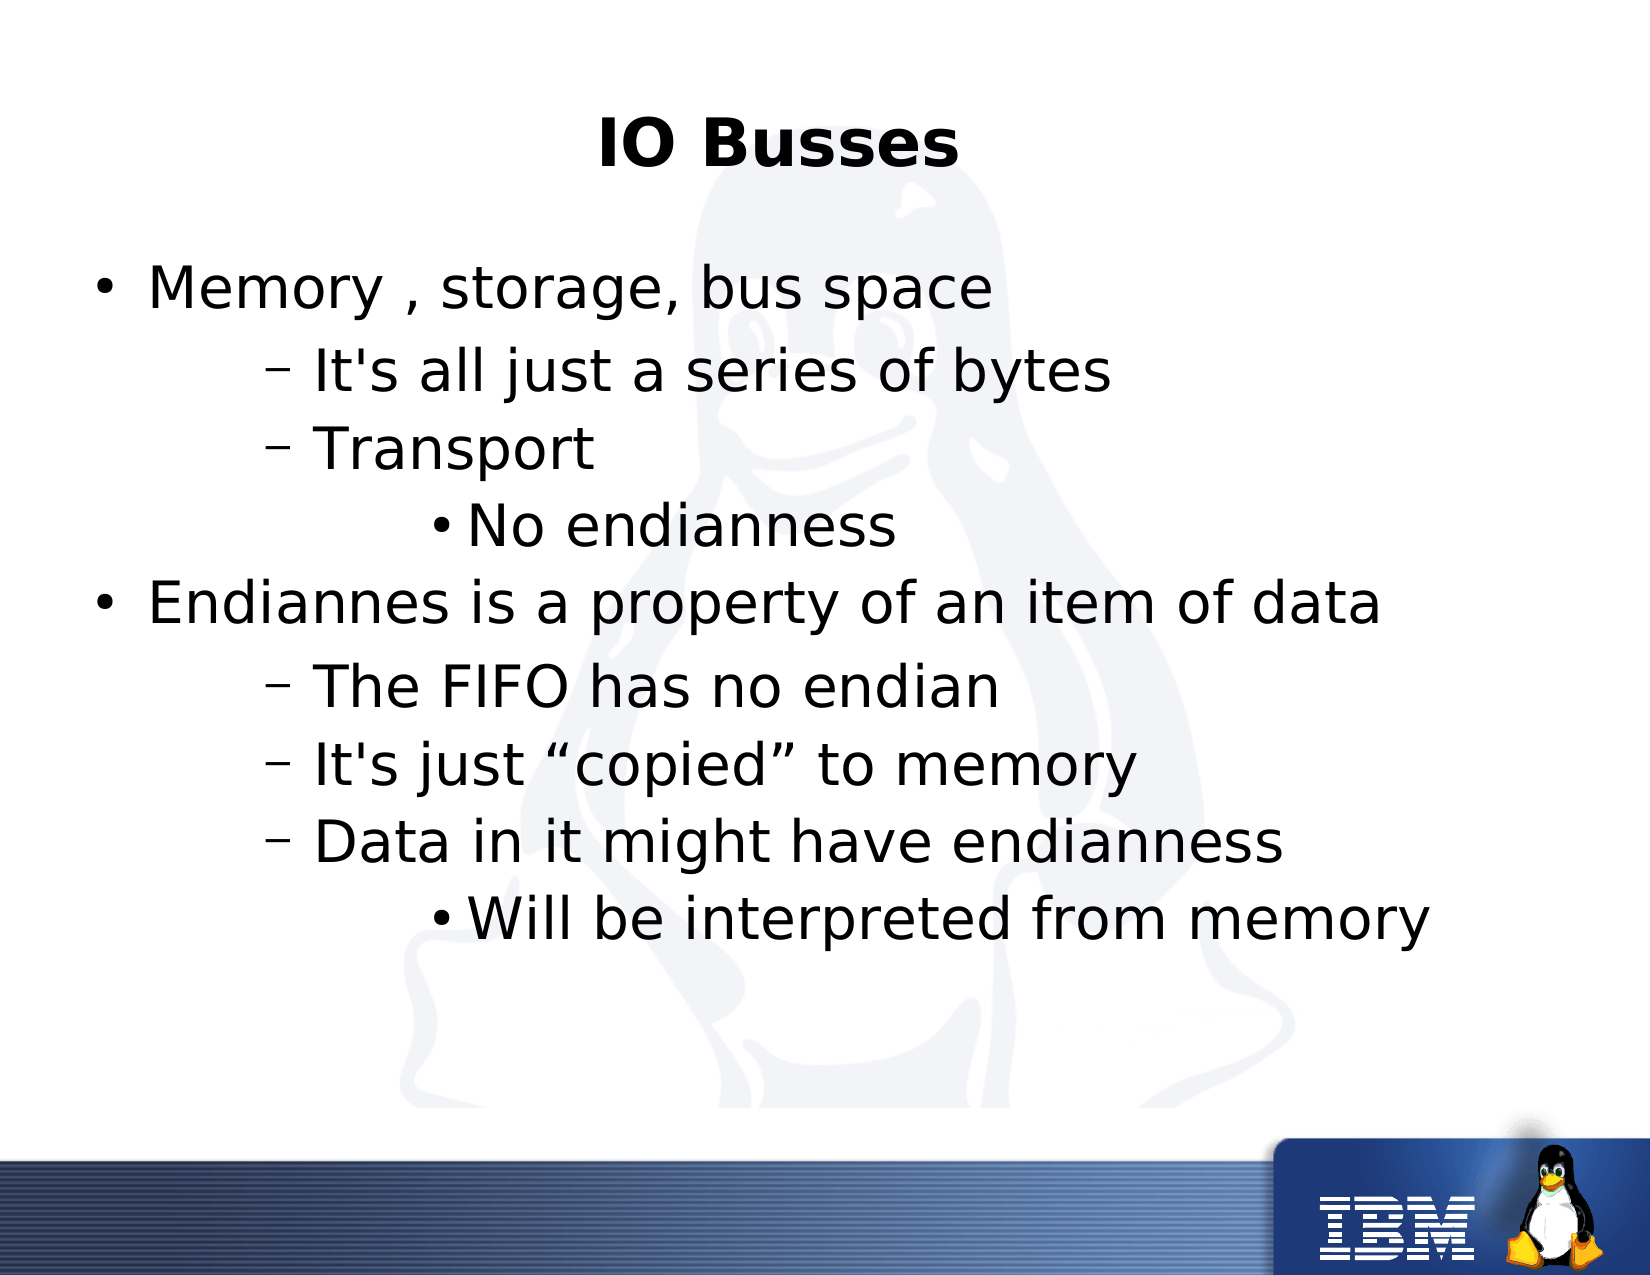

# IO Busses
Memory , storage, bus space
It's all just a series of bytes
Transport
No endianness
Endiannes is a property of an item of data
The FIFO has no endian
It's just “copied” to memory
Data in it might have endianness
Will be interpreted from memory